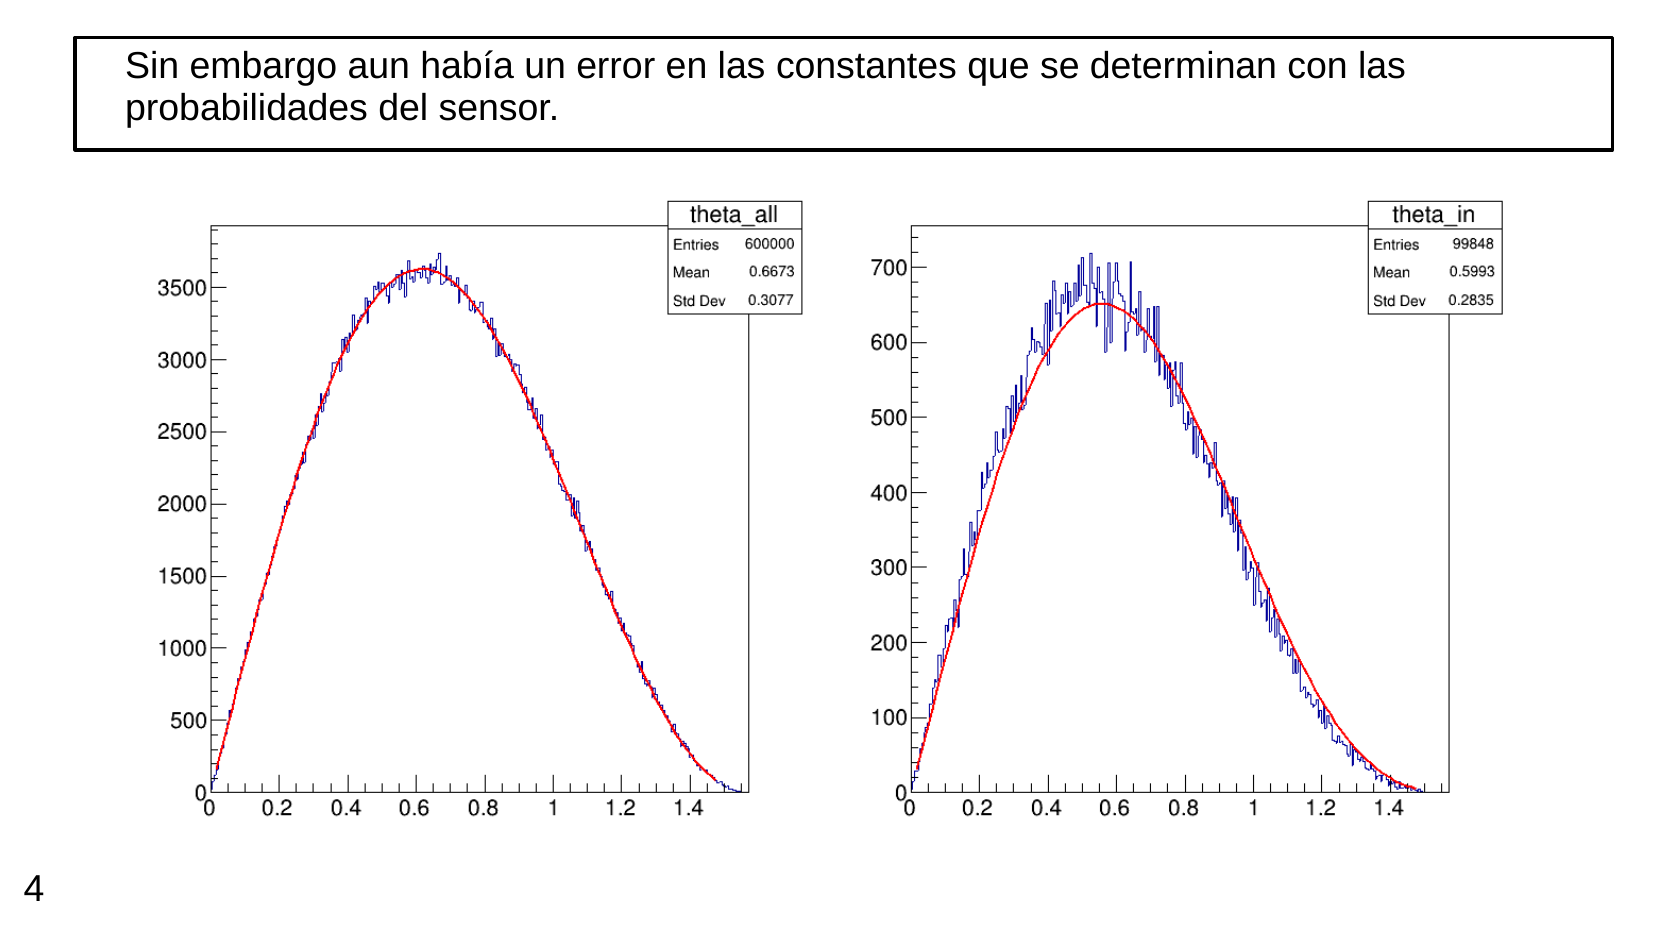

Sin embargo aun había un error en las constantes que se determinan con las probabilidades del sensor.